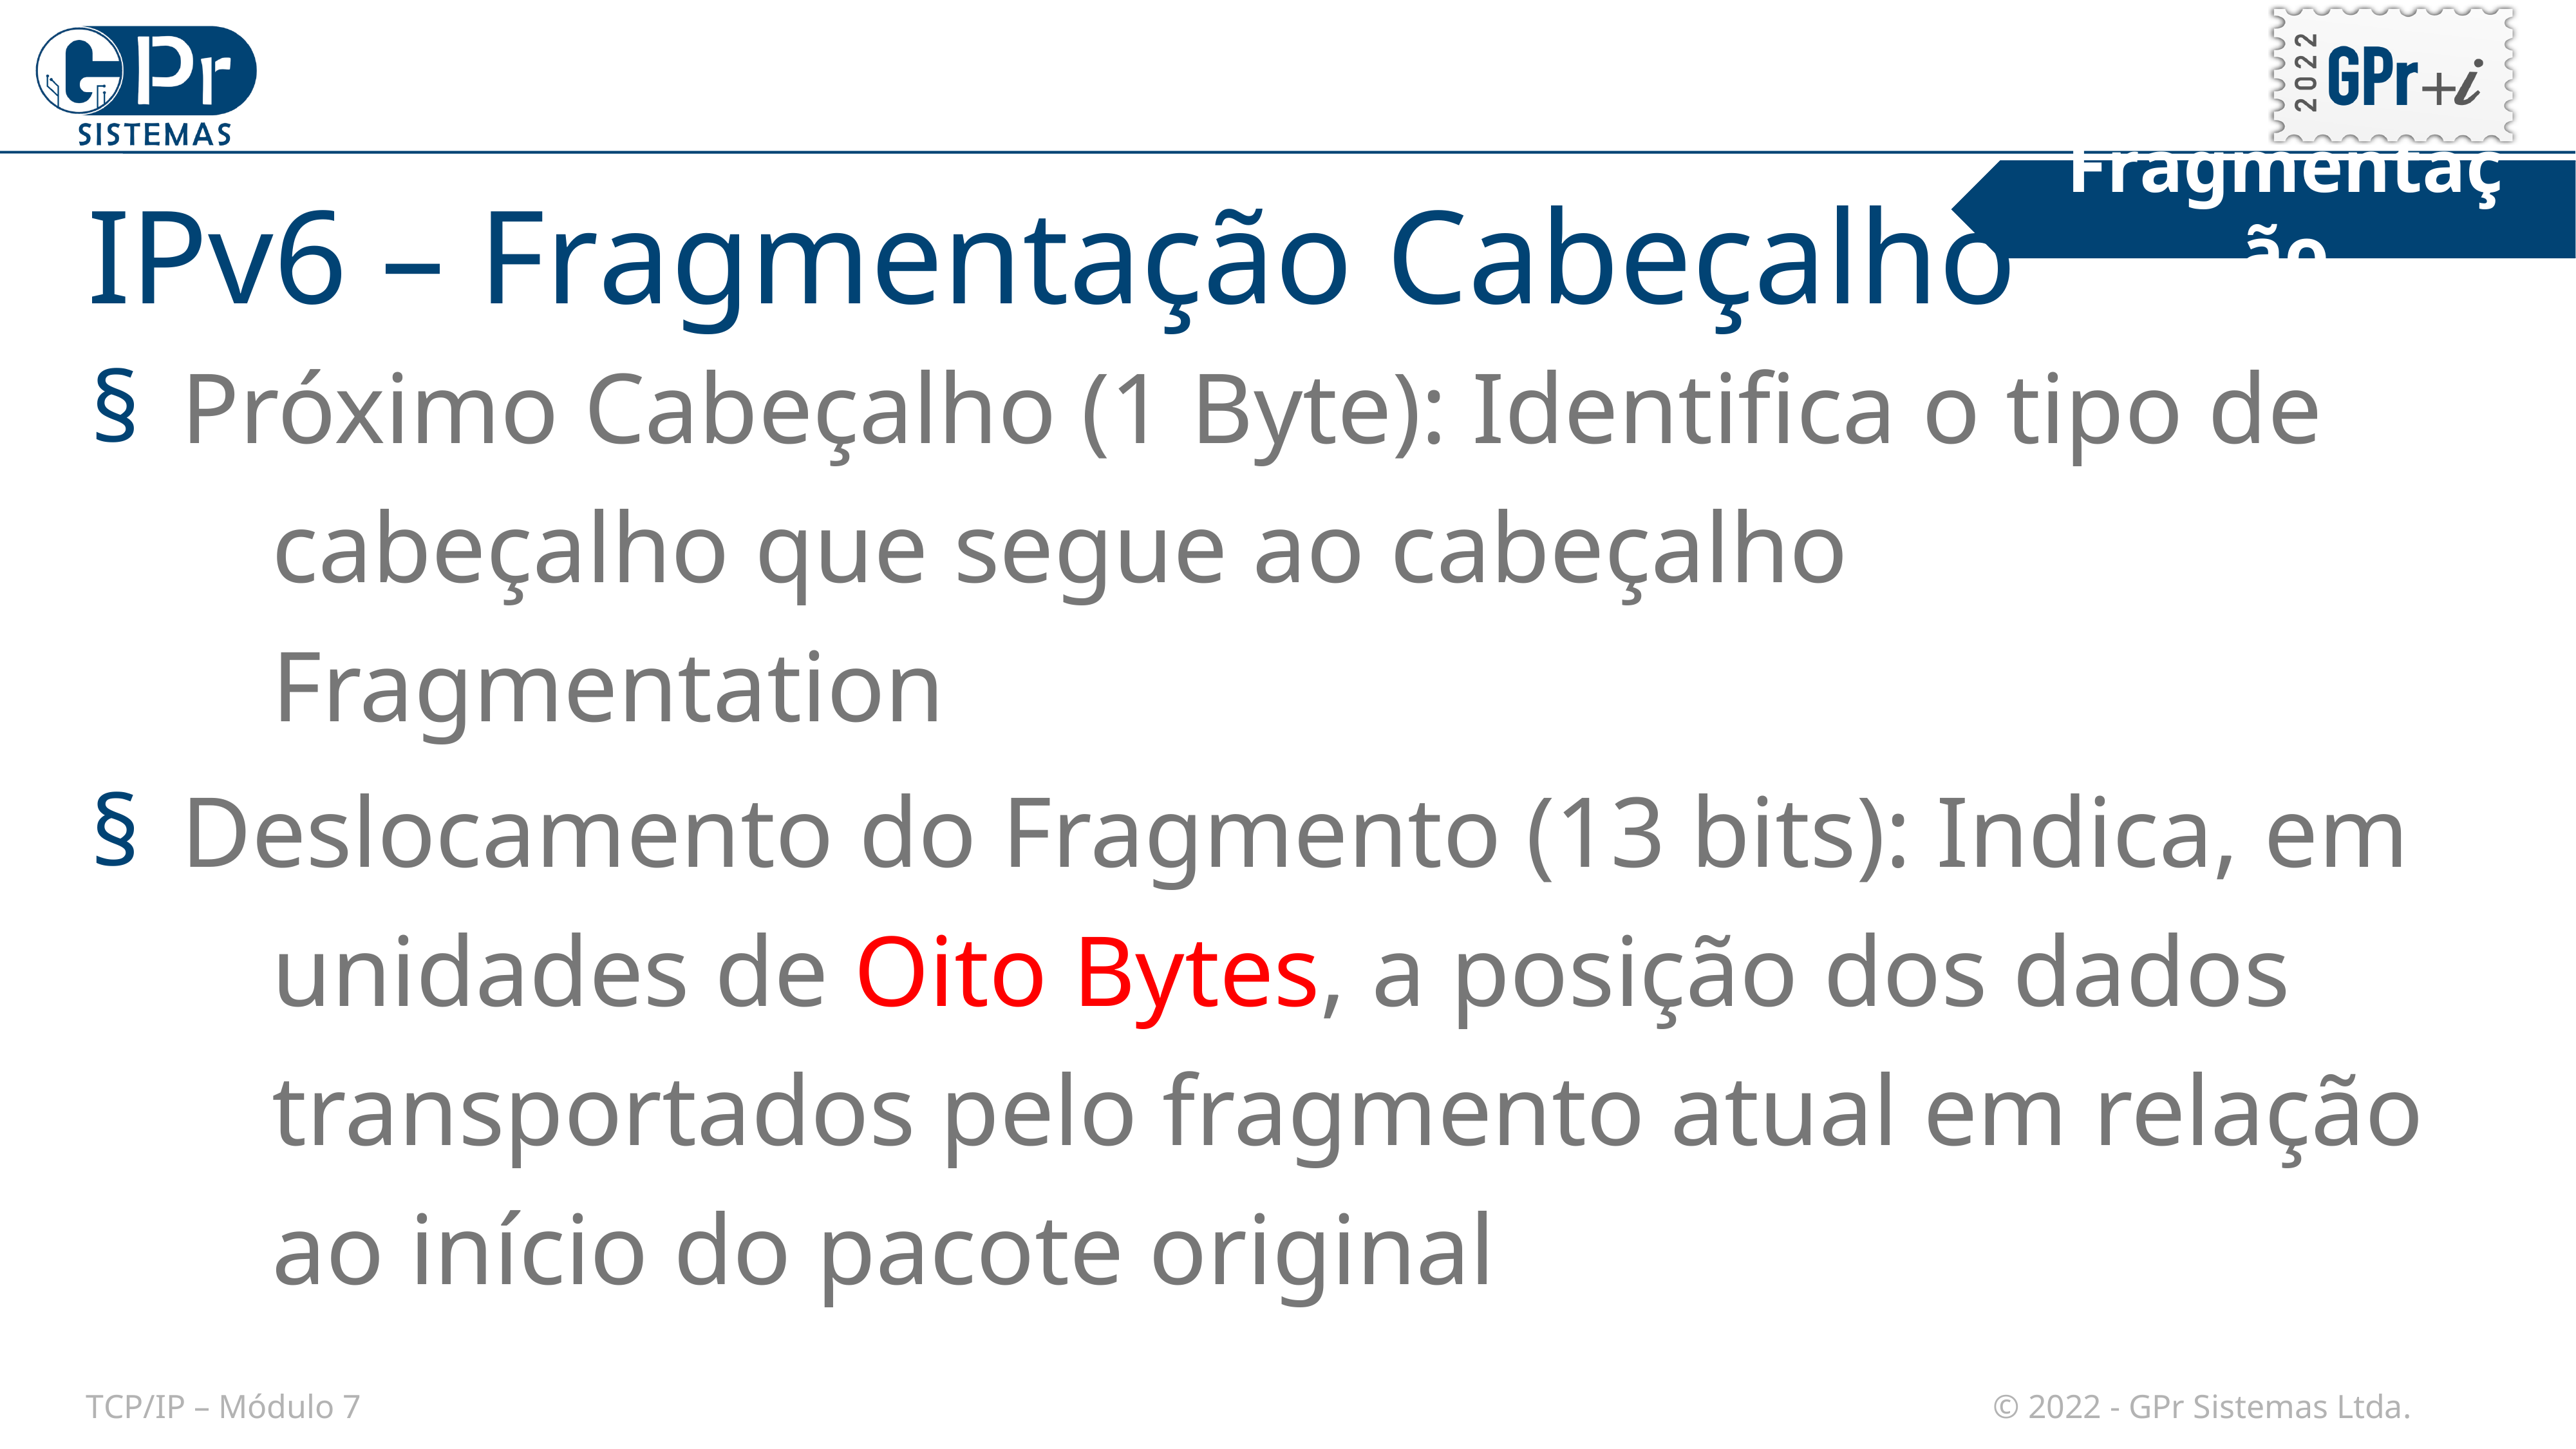

Fragmentação
IPv6 – Fragmentação Cabeçalho
# Próximo Cabeçalho (1 Byte): Identifica o tipo de cabeçalho que segue ao cabeçalho Fragmentation
Deslocamento do Fragmento (13 bits): Indica, em unidades de Oito Bytes, a posição dos dados transportados pelo fragmento atual em relação ao inı́cio do pacote original